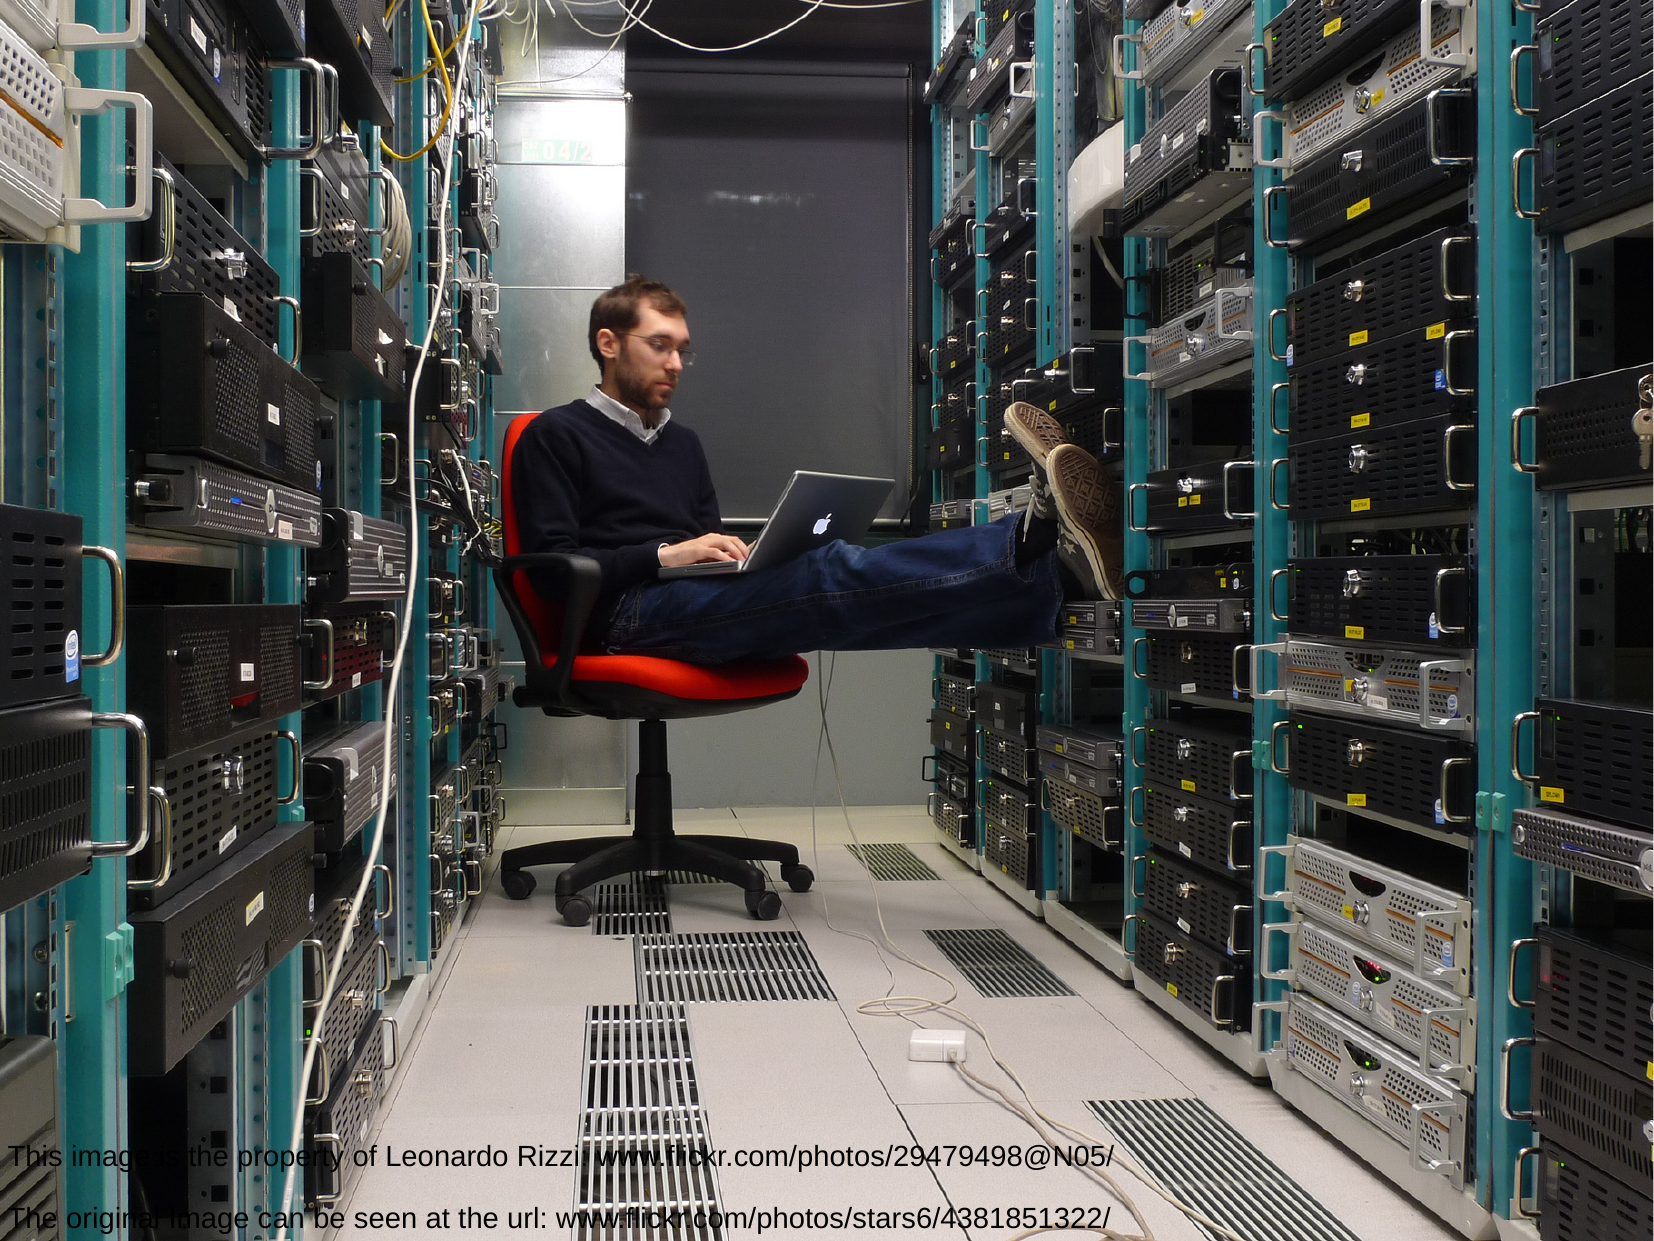

# This image is the property of Leonardo Rizzi: www.flickr.com/photos/29479498@N05/
The original Image can be seen at the url: www.flickr.com/photos/stars6/4381851322/